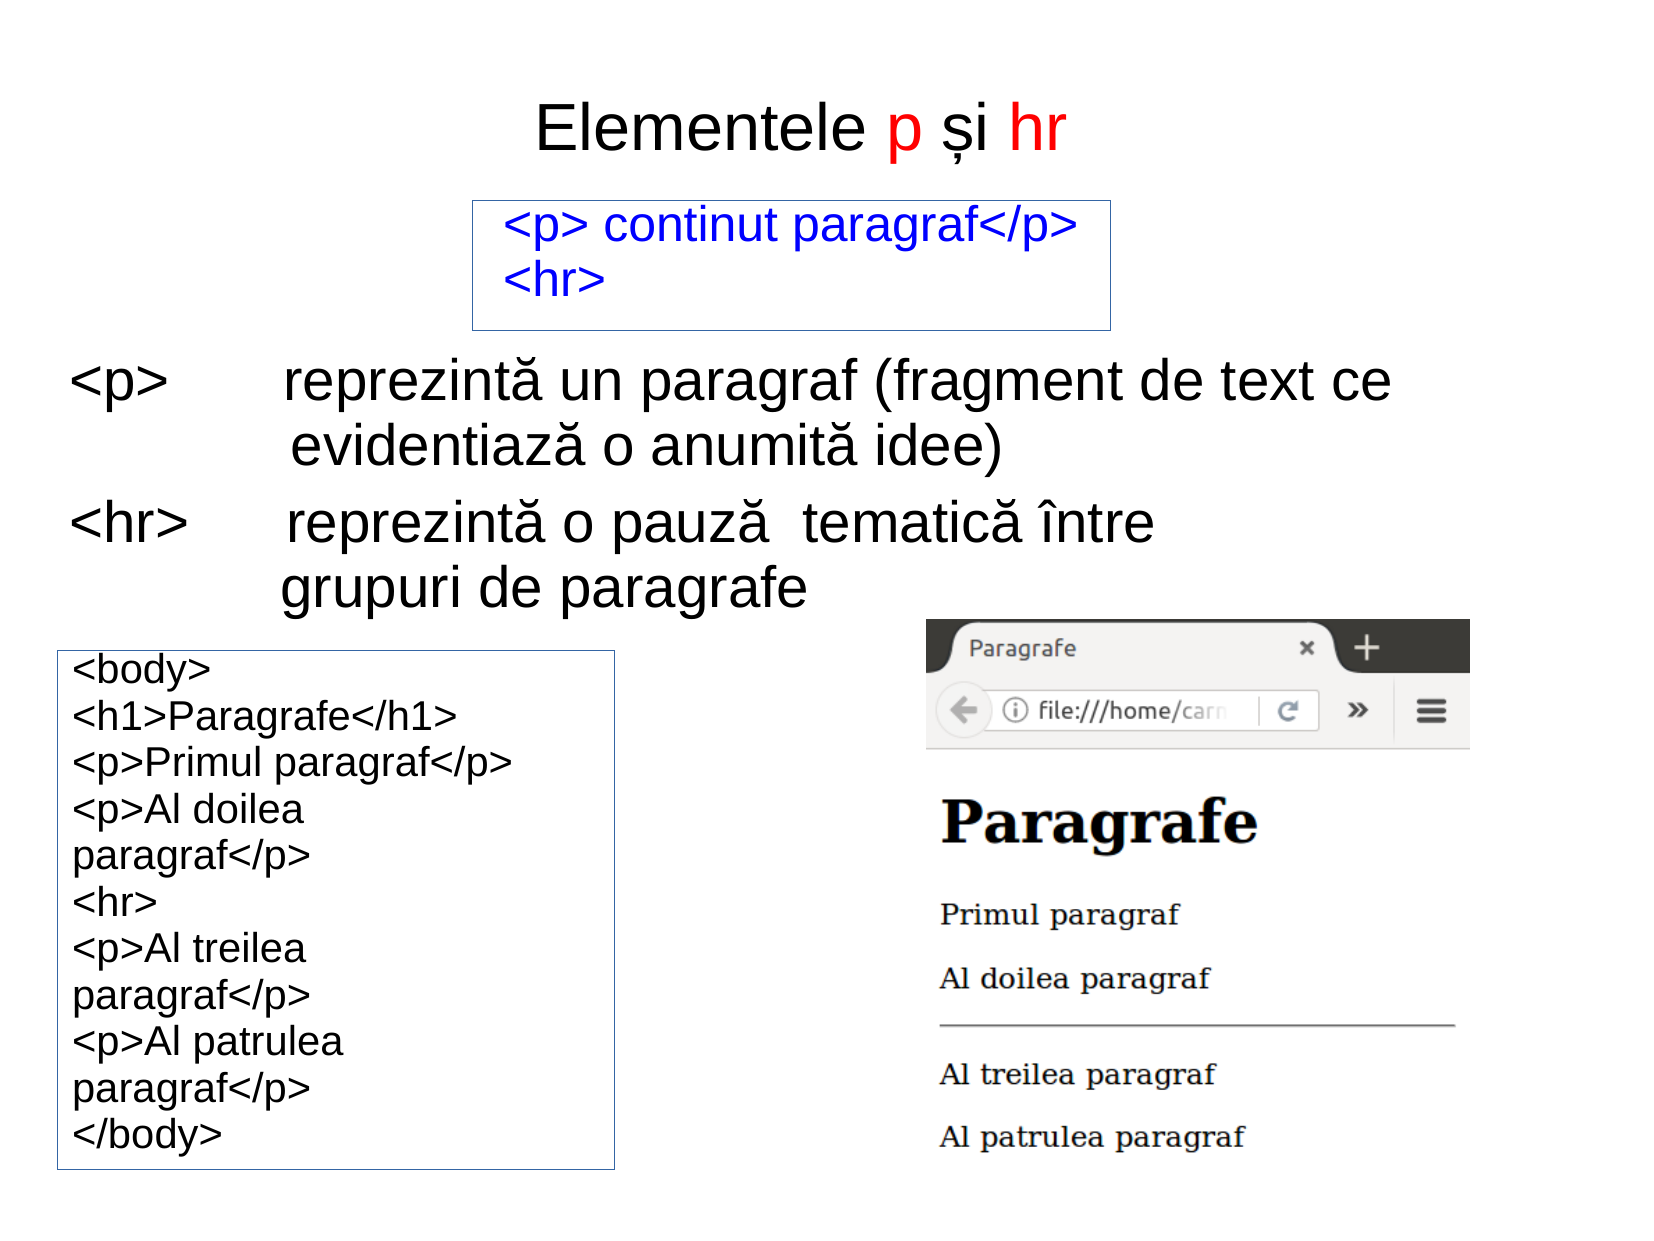

Elementele p și hr
<p> continut paragraf</p> <hr>
<p> reprezintă un paragraf (fragment de text ce 	 	 		evidentiază o anumită idee)
<hr> reprezintă o pauză tematică între
 grupuri de paragrafe
<body>
<h1>Paragrafe</h1>
<p>Primul paragraf</p>
<p>Al doilea paragraf</p>
<hr>
<p>Al treilea paragraf</p>
<p>Al patrulea paragraf</p>
</body>